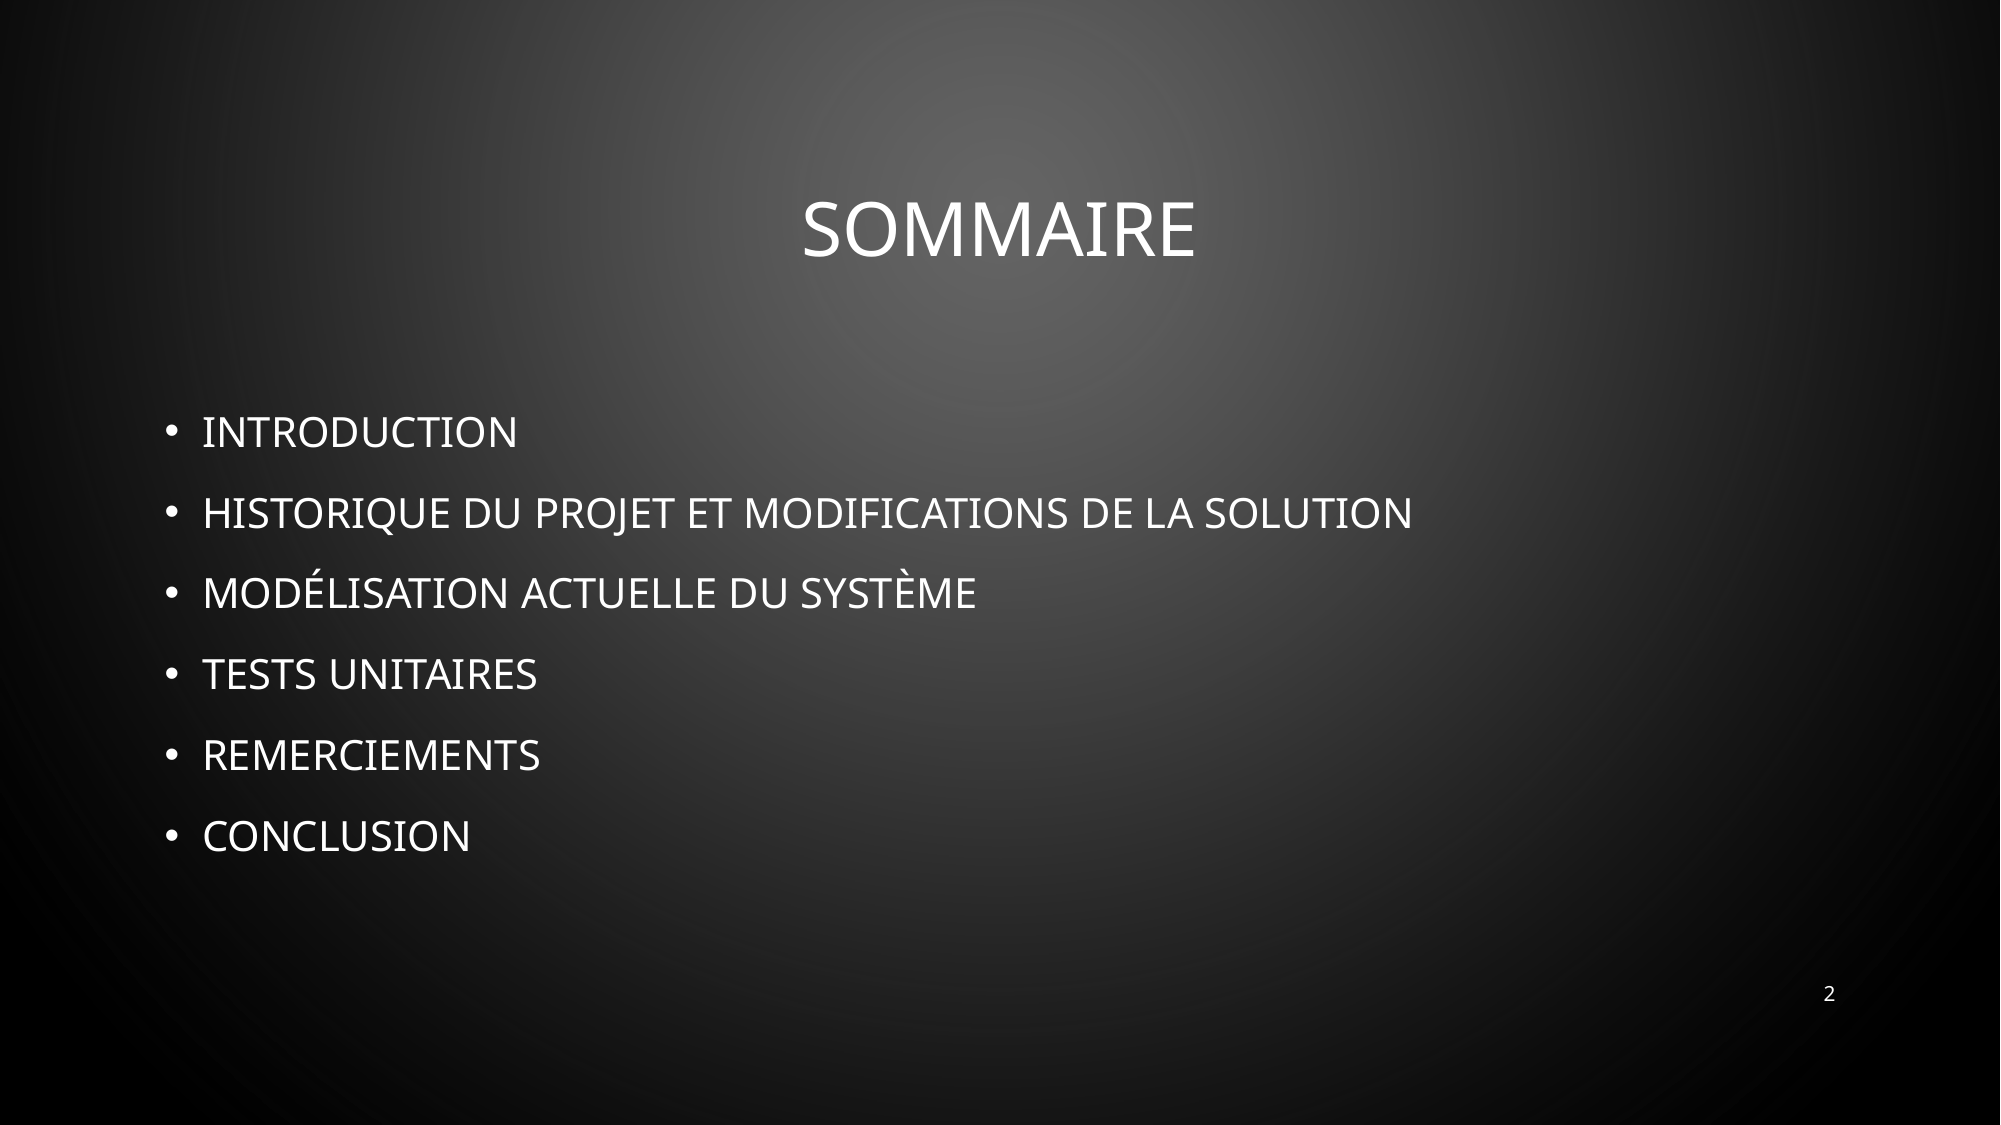

# Sommaire
Introduction
Historique du projet et modifications de la solution
Modélisation actuelle du système
Tests unitaires
Remerciements
conclusion
2